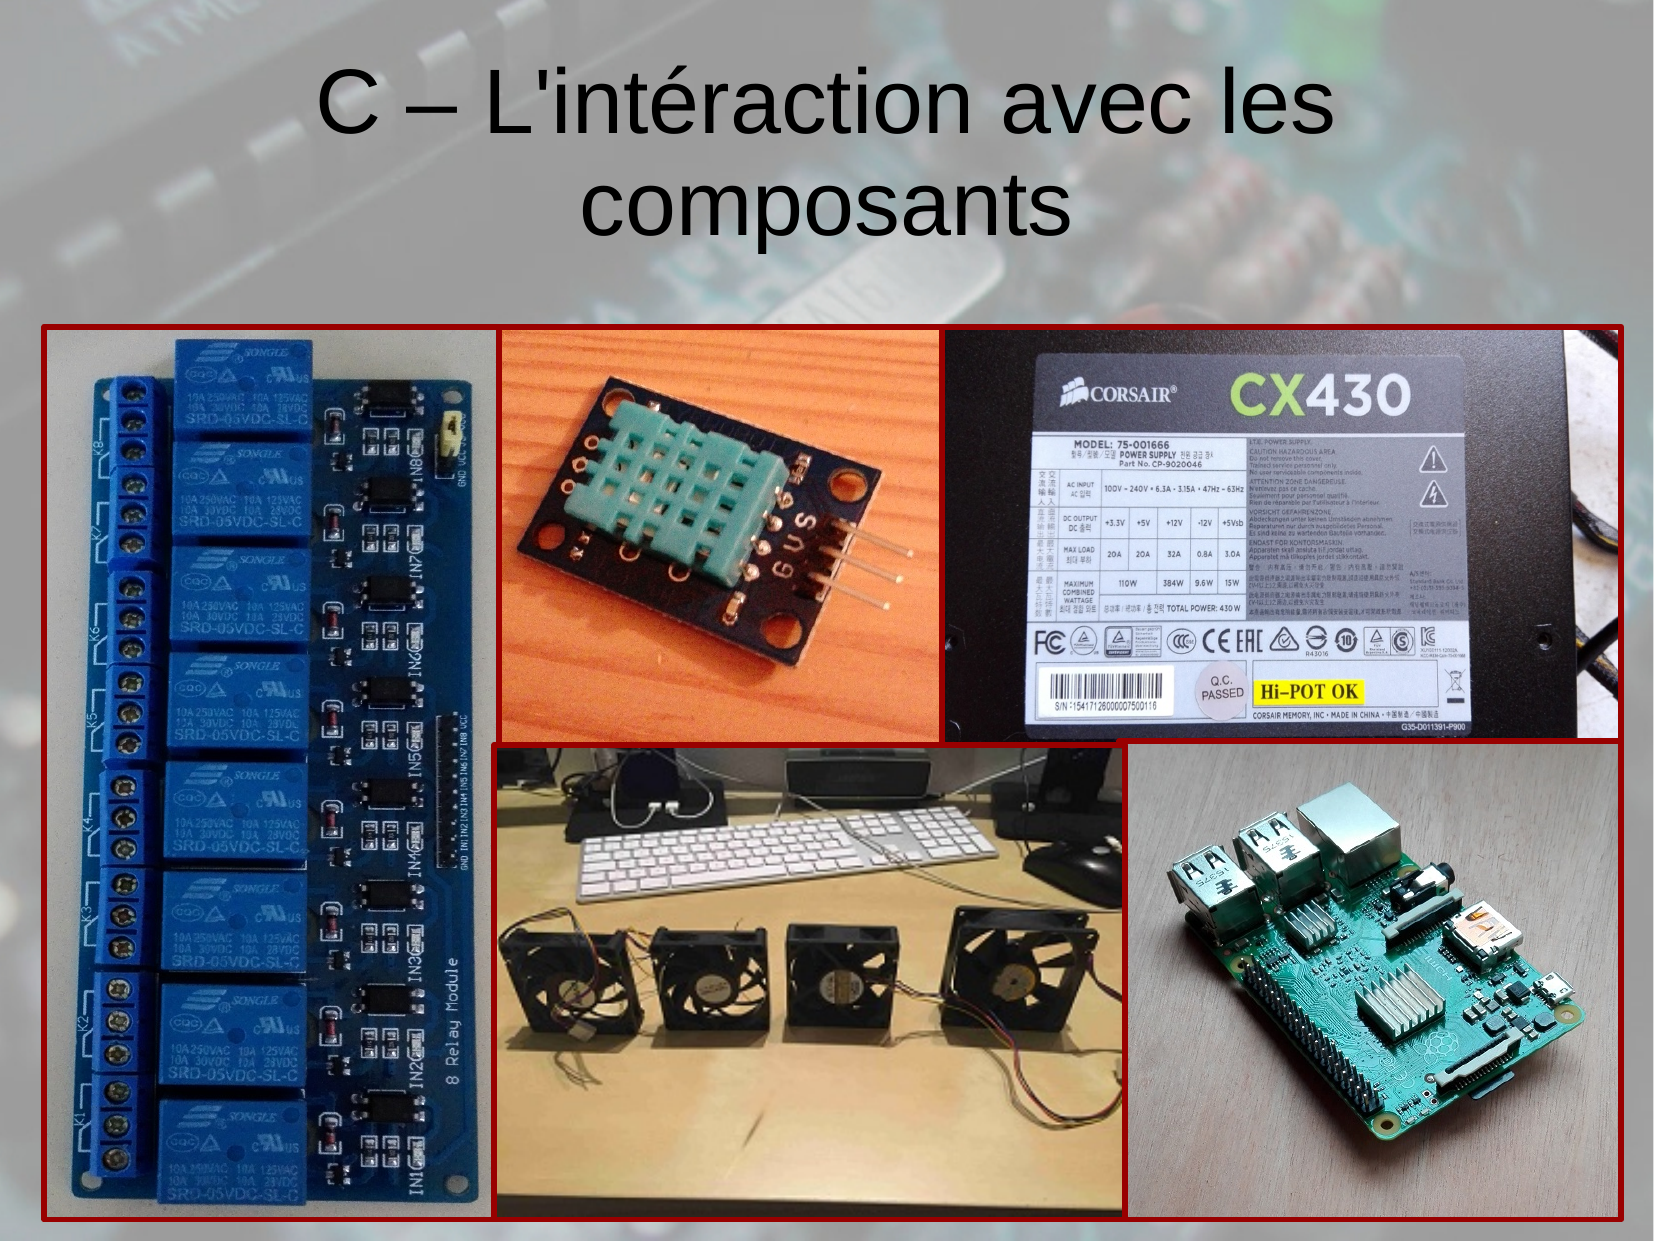

# C – L'intéraction avec les composants